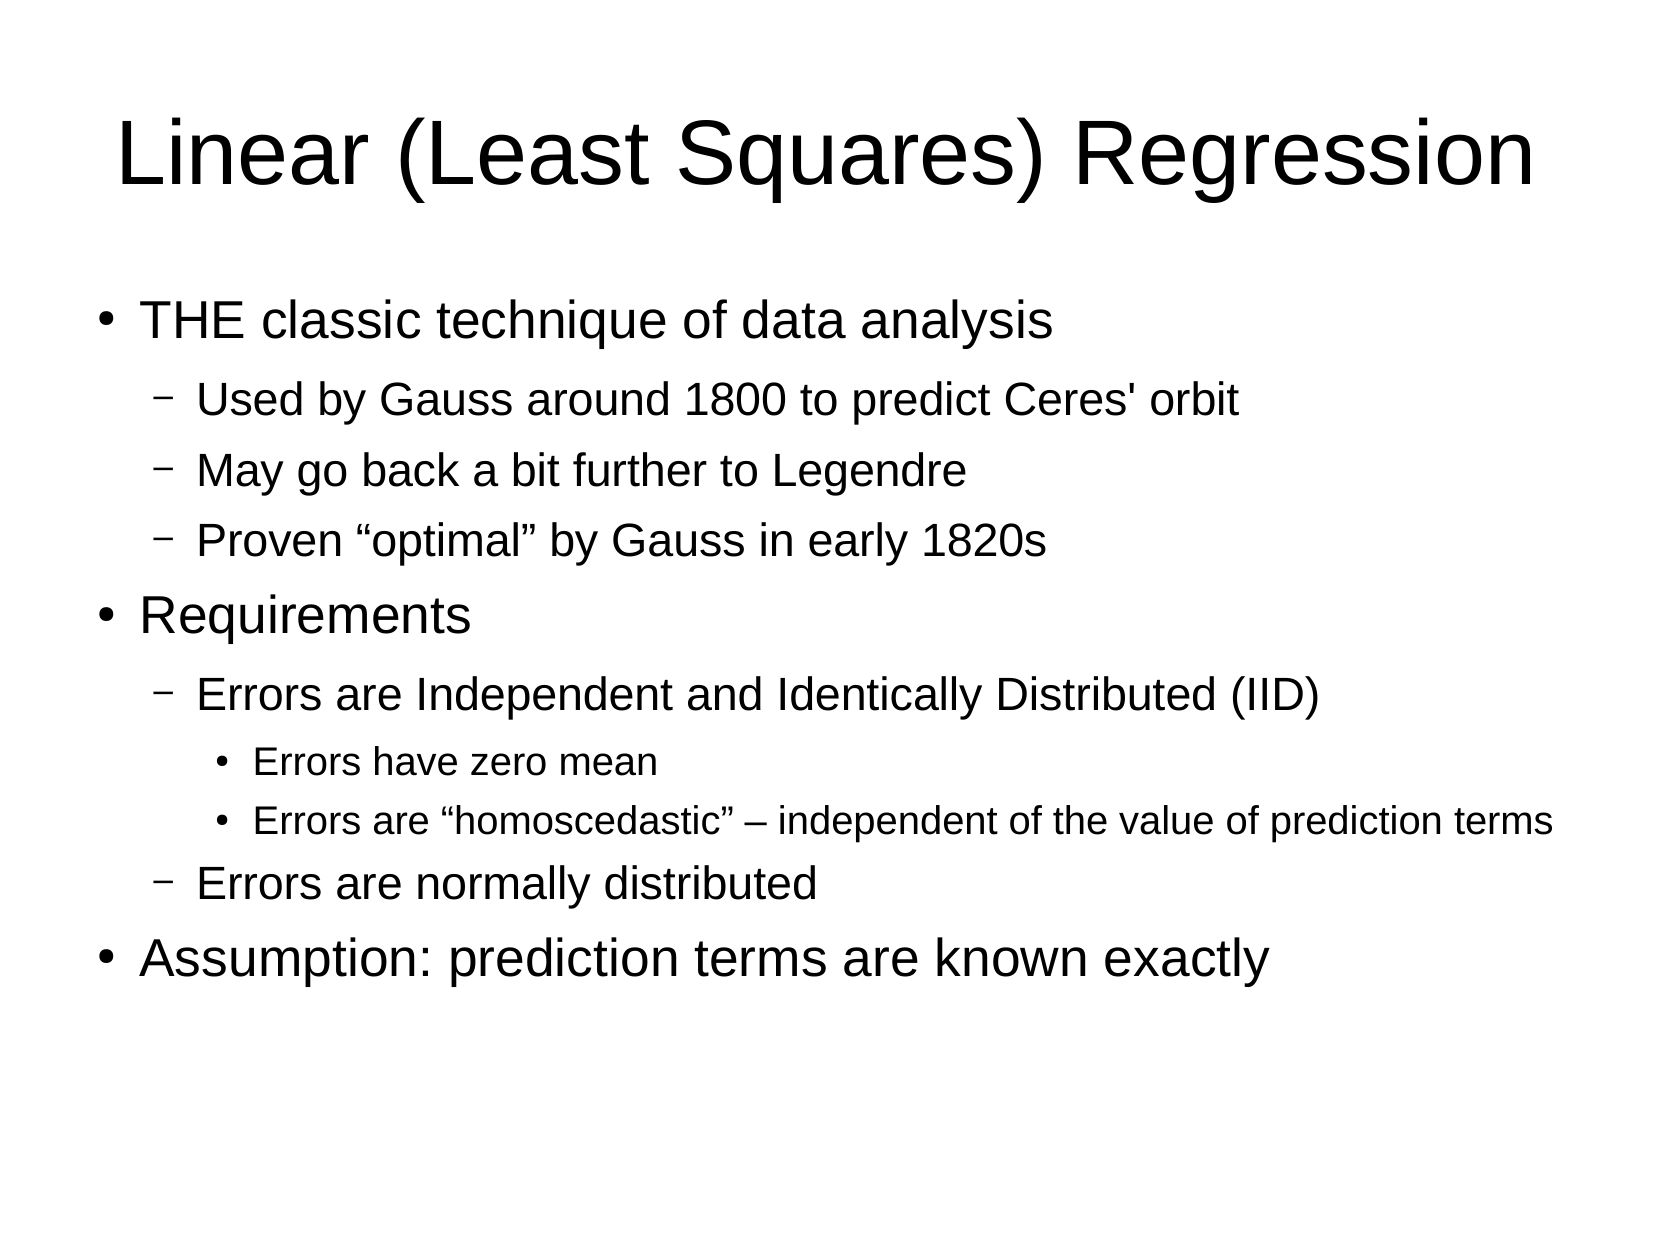

# Linear (Least Squares) Regression
THE classic technique of data analysis
Used by Gauss around 1800 to predict Ceres' orbit
May go back a bit further to Legendre
Proven “optimal” by Gauss in early 1820s
Requirements
Errors are Independent and Identically Distributed (IID)
Errors have zero mean
Errors are “homoscedastic” – independent of the value of prediction terms
Errors are normally distributed
Assumption: prediction terms are known exactly